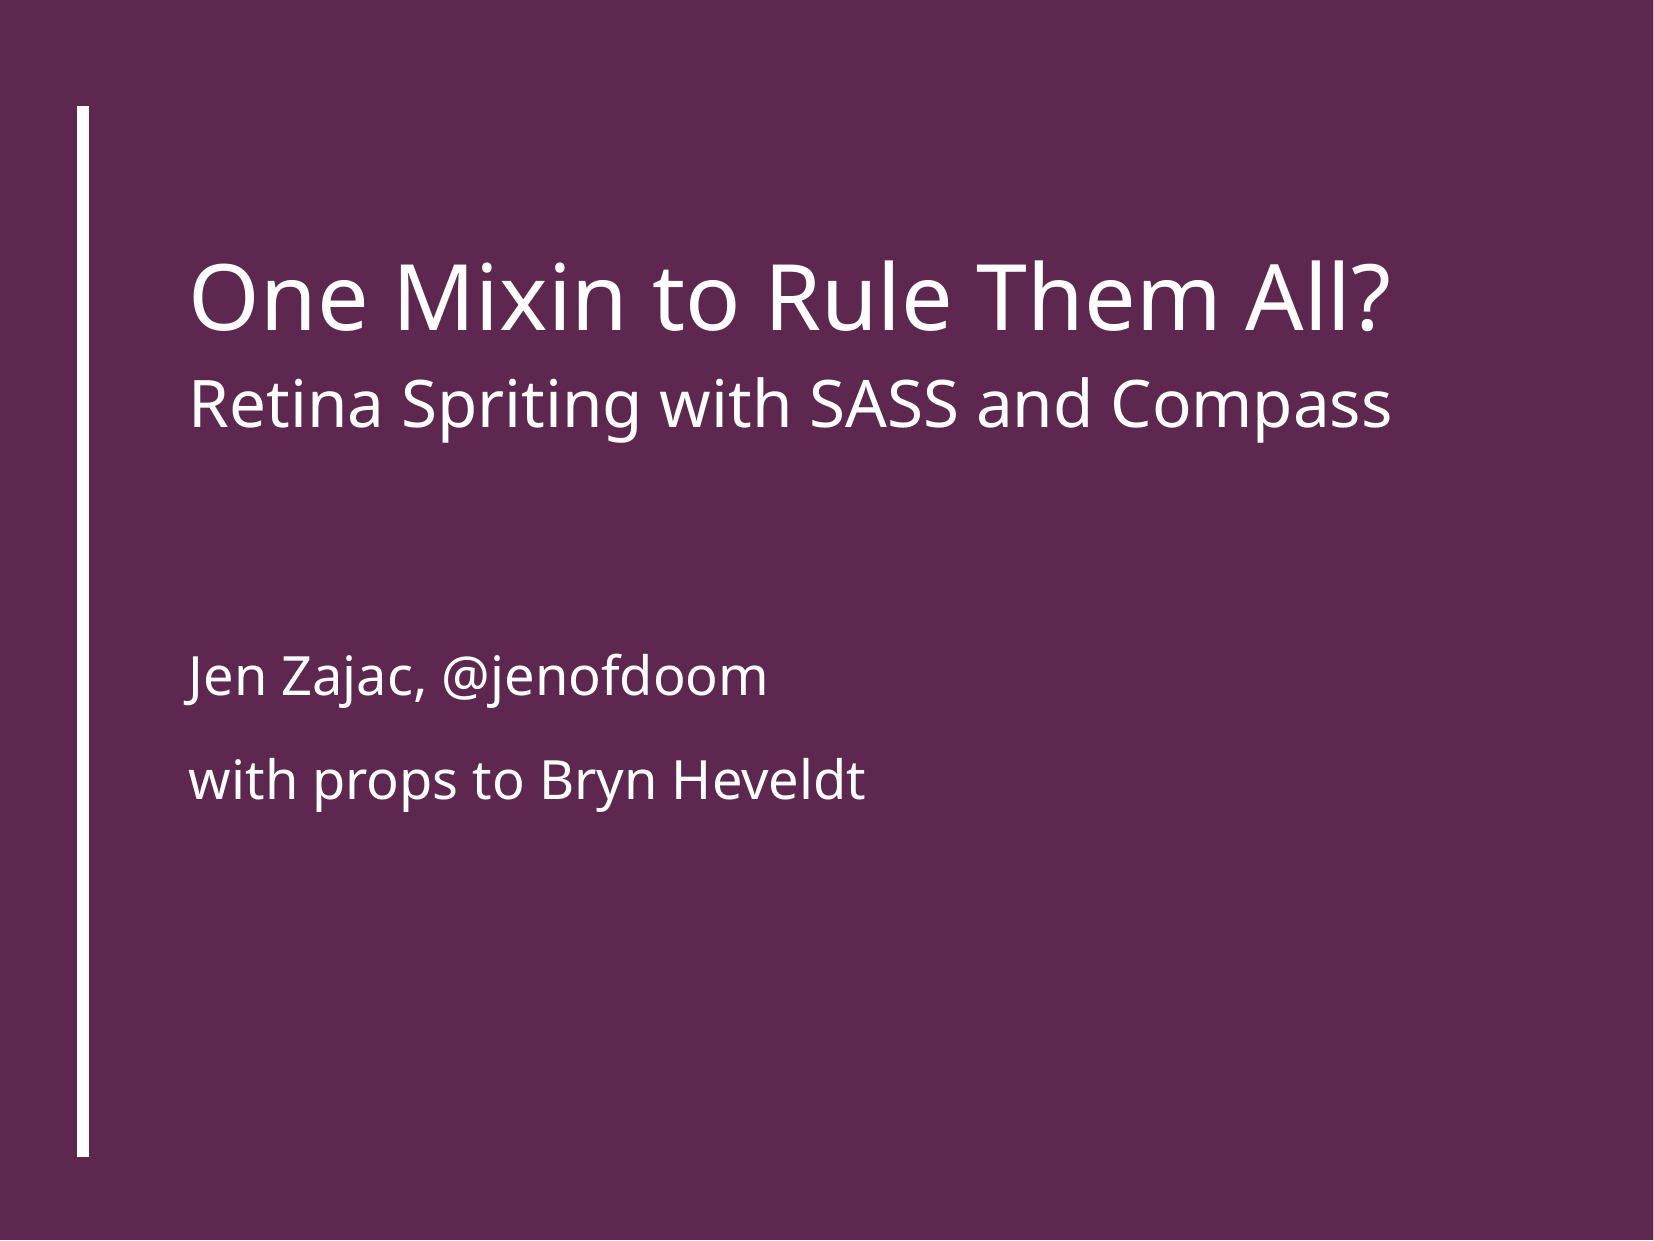

# One Mixin to Rule Them All? Retina Spriting with SASS and Compass
Jen Zajac, @jenofdoom
with props to Bryn Heveldt